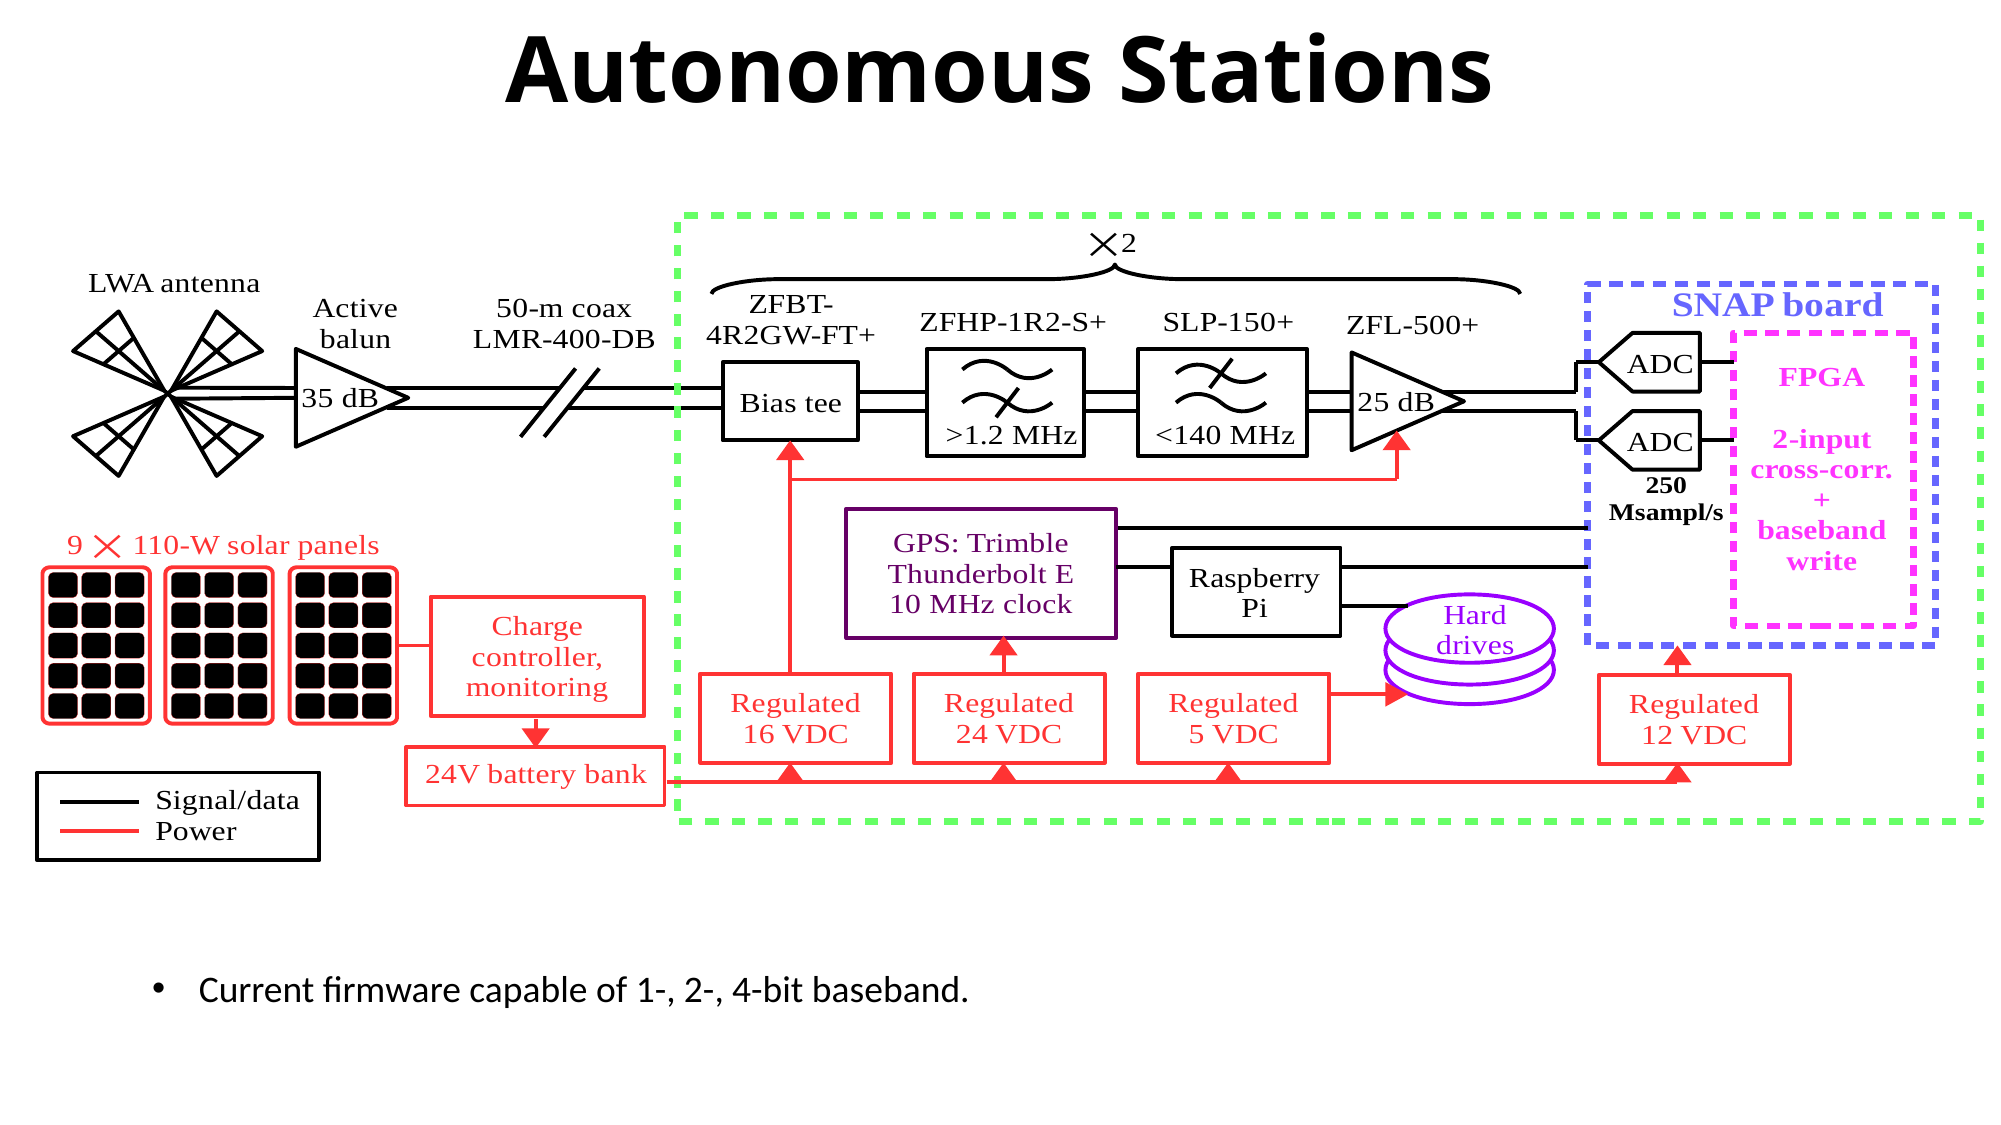

Autonomous Stations
Current firmware capable of 1-, 2-, 4-bit baseband.